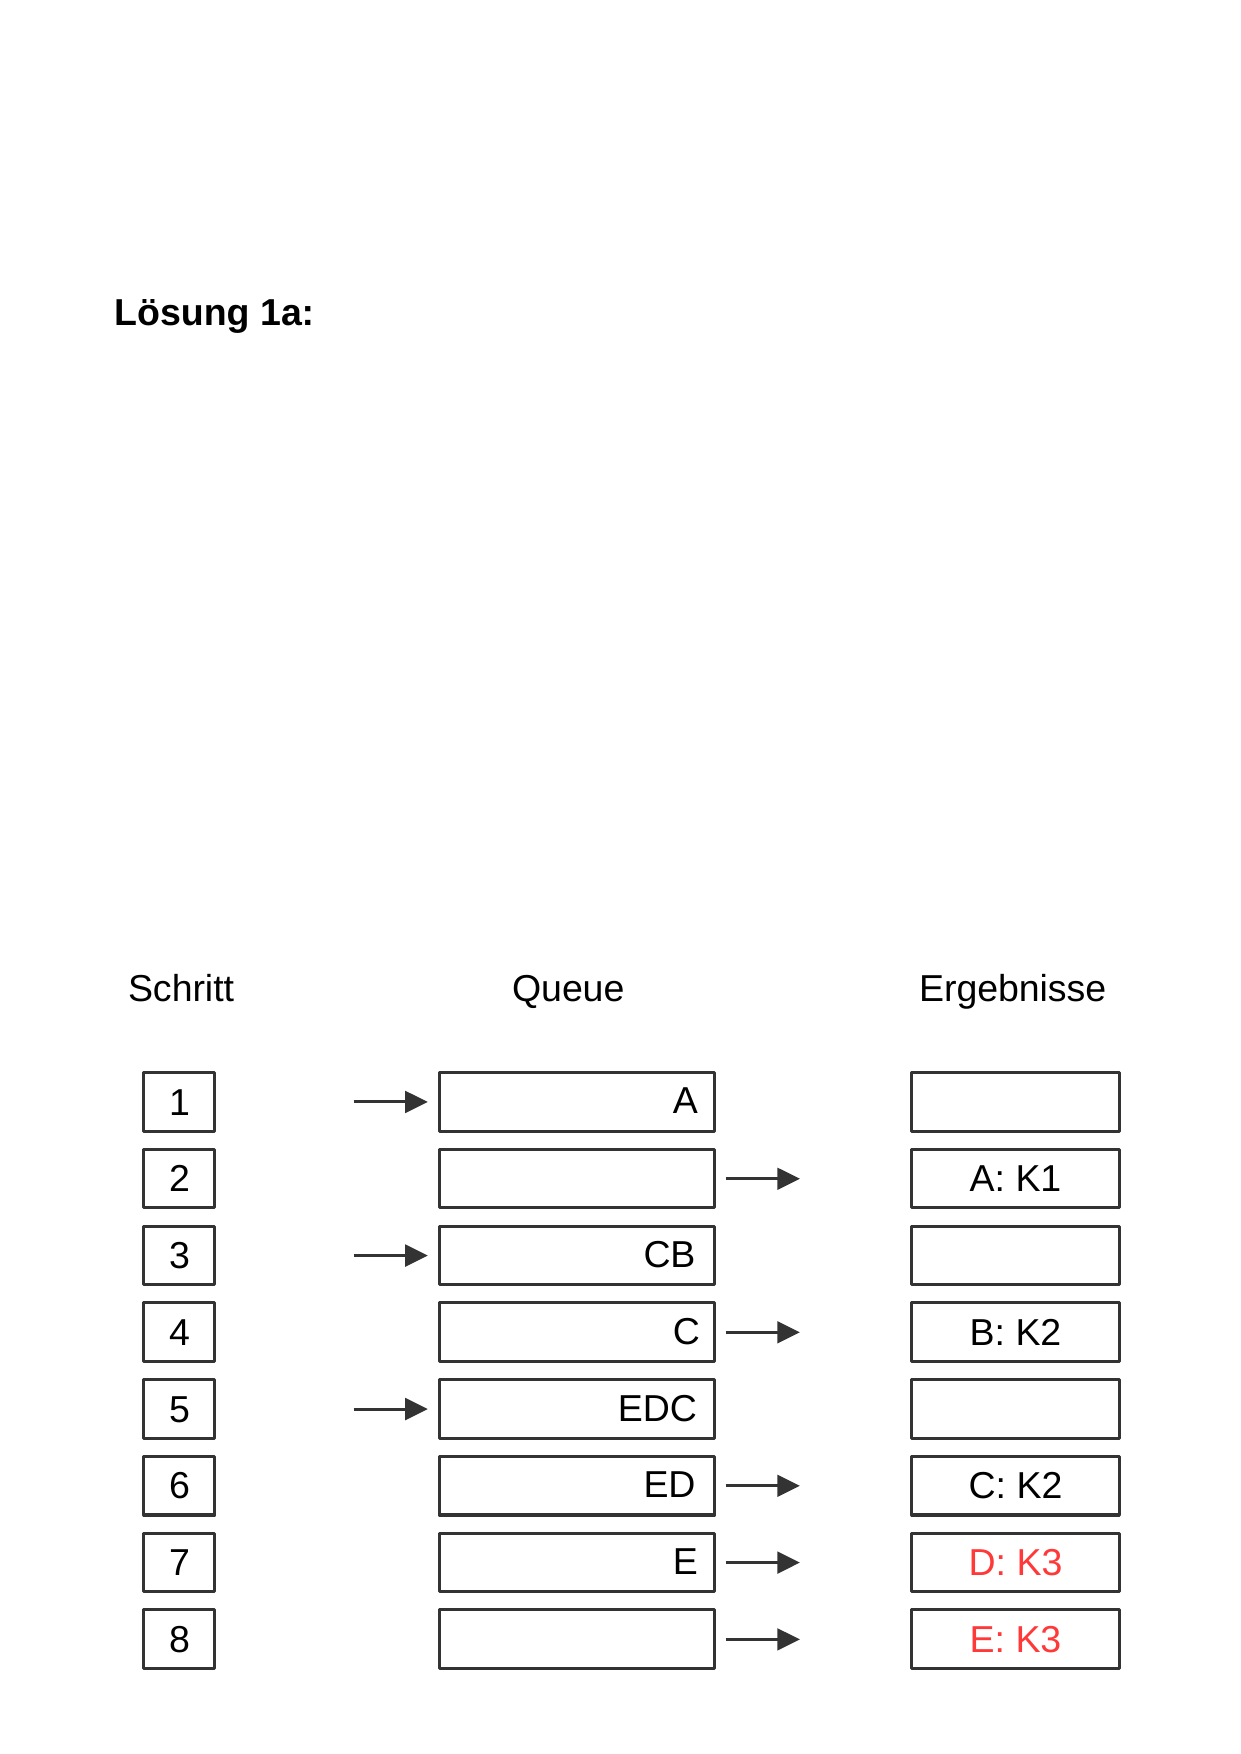

Lösung 1a:
Schritt
Queue
Ergebnisse
1
A
2
A: K1
3
CB
4
C
B: K2
5
EDC
6
ED
C: K2
7
E
D: K3
8
E: K3